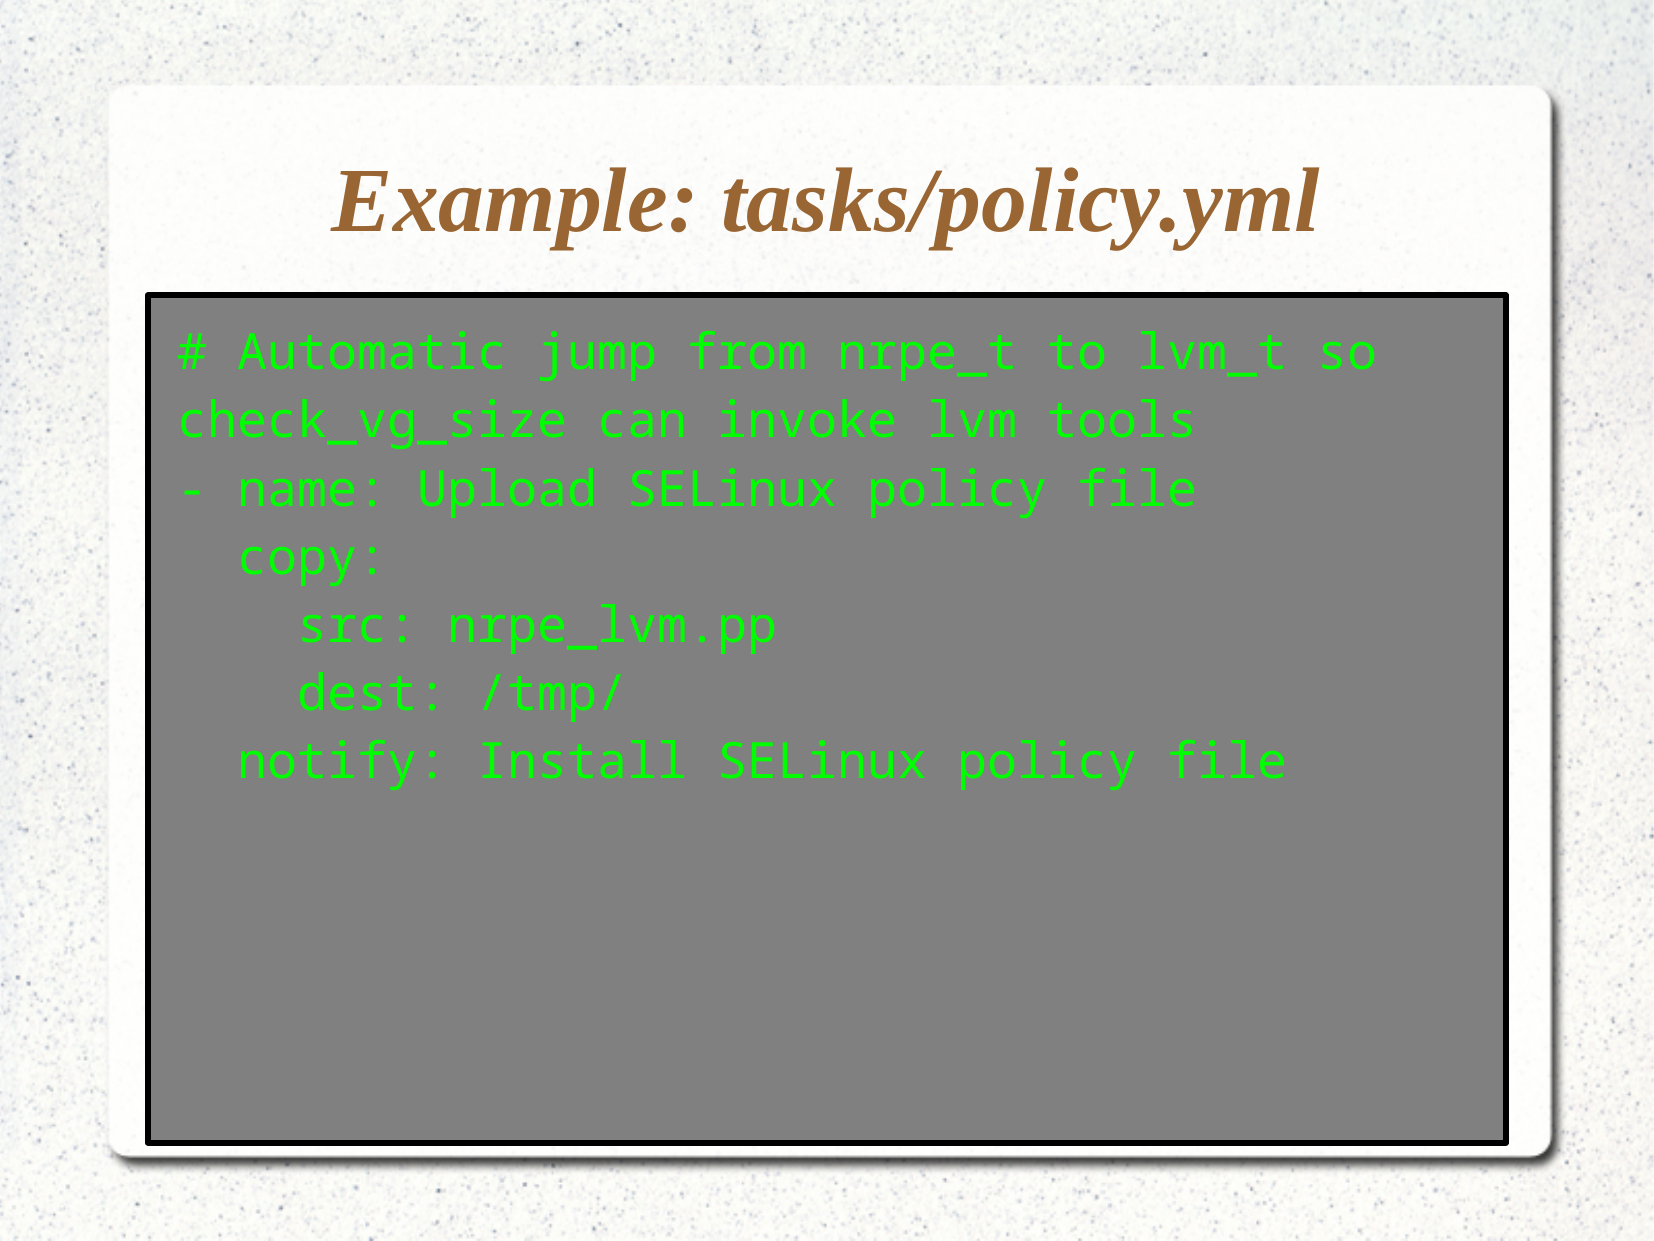

# Example: tasks/policy.yml
# Automatic jump from nrpe_t to lvm_t so check_vg_size can invoke lvm tools
- name: Upload SELinux policy file
 copy:
 src: nrpe_lvm.pp
 dest: /tmp/
 notify: Install SELinux policy file